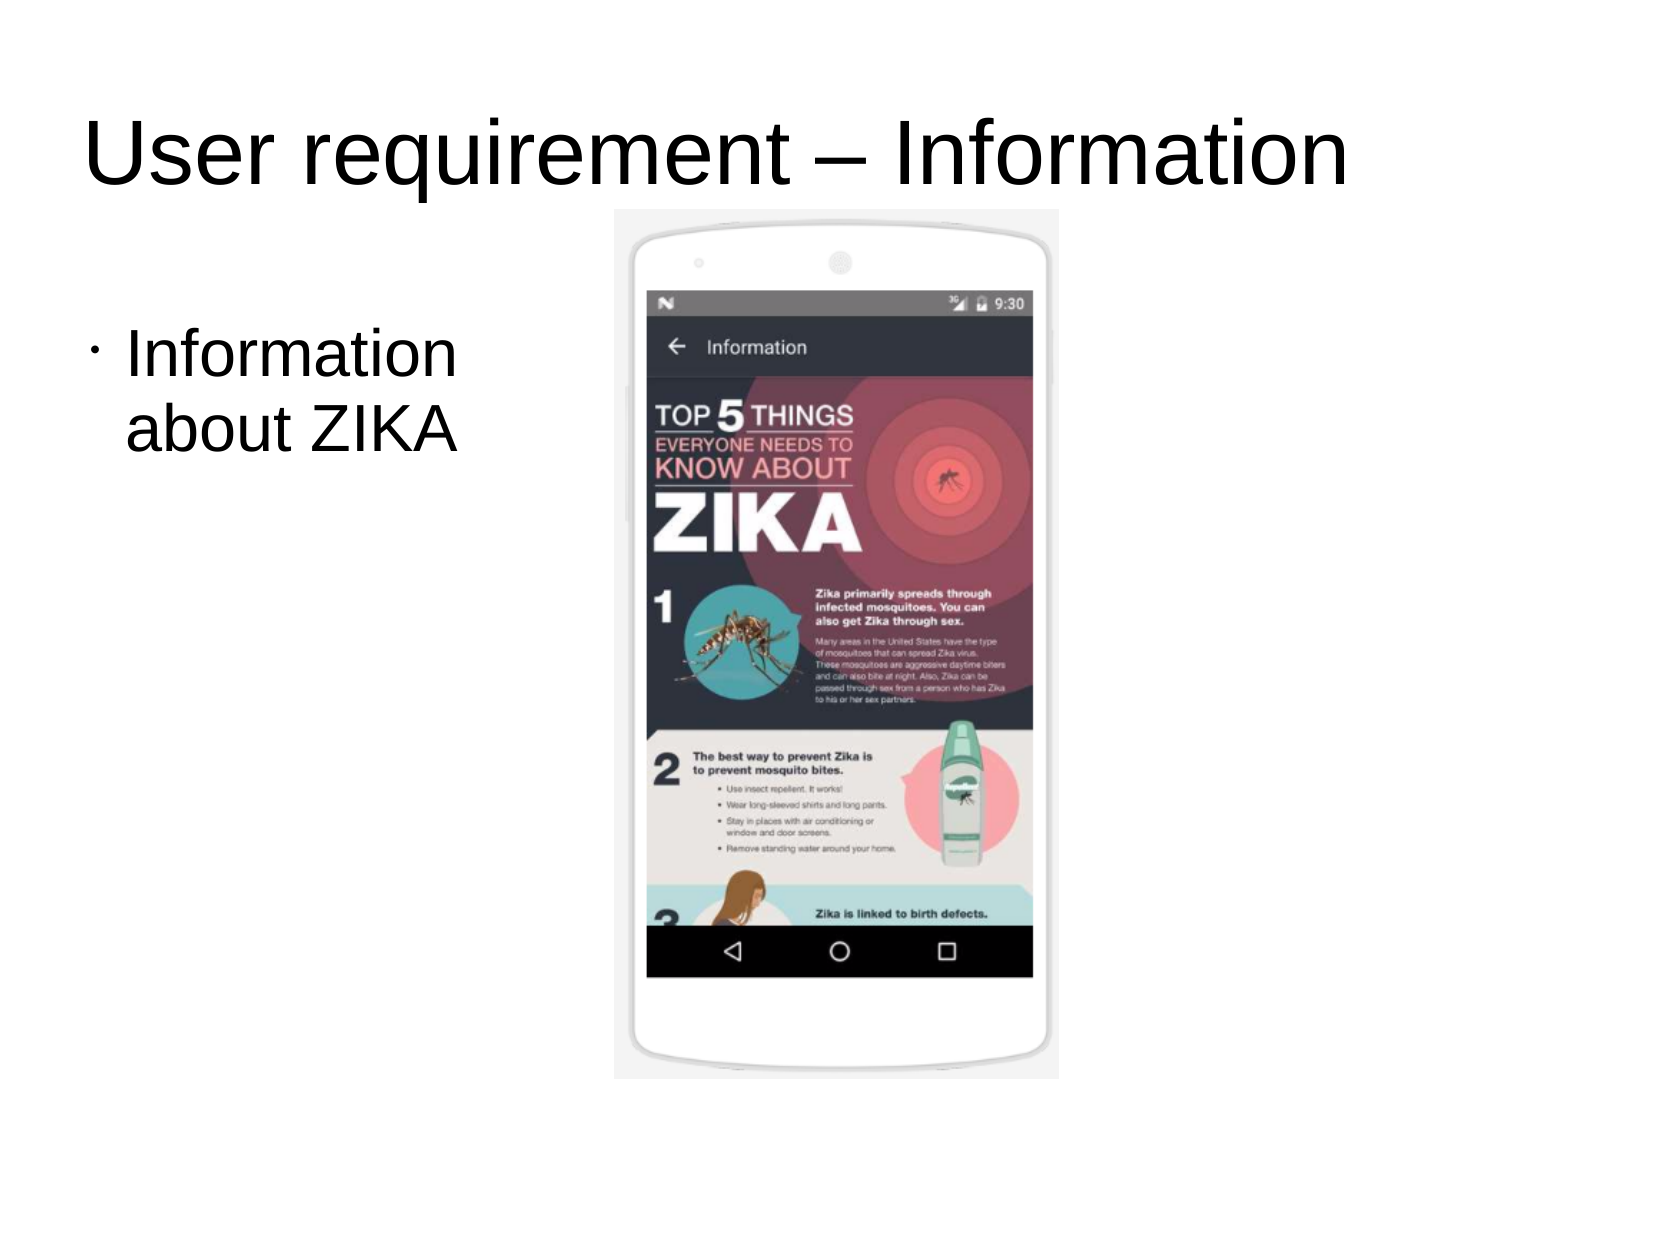

# User requirement – Information
Information
about ZIKA